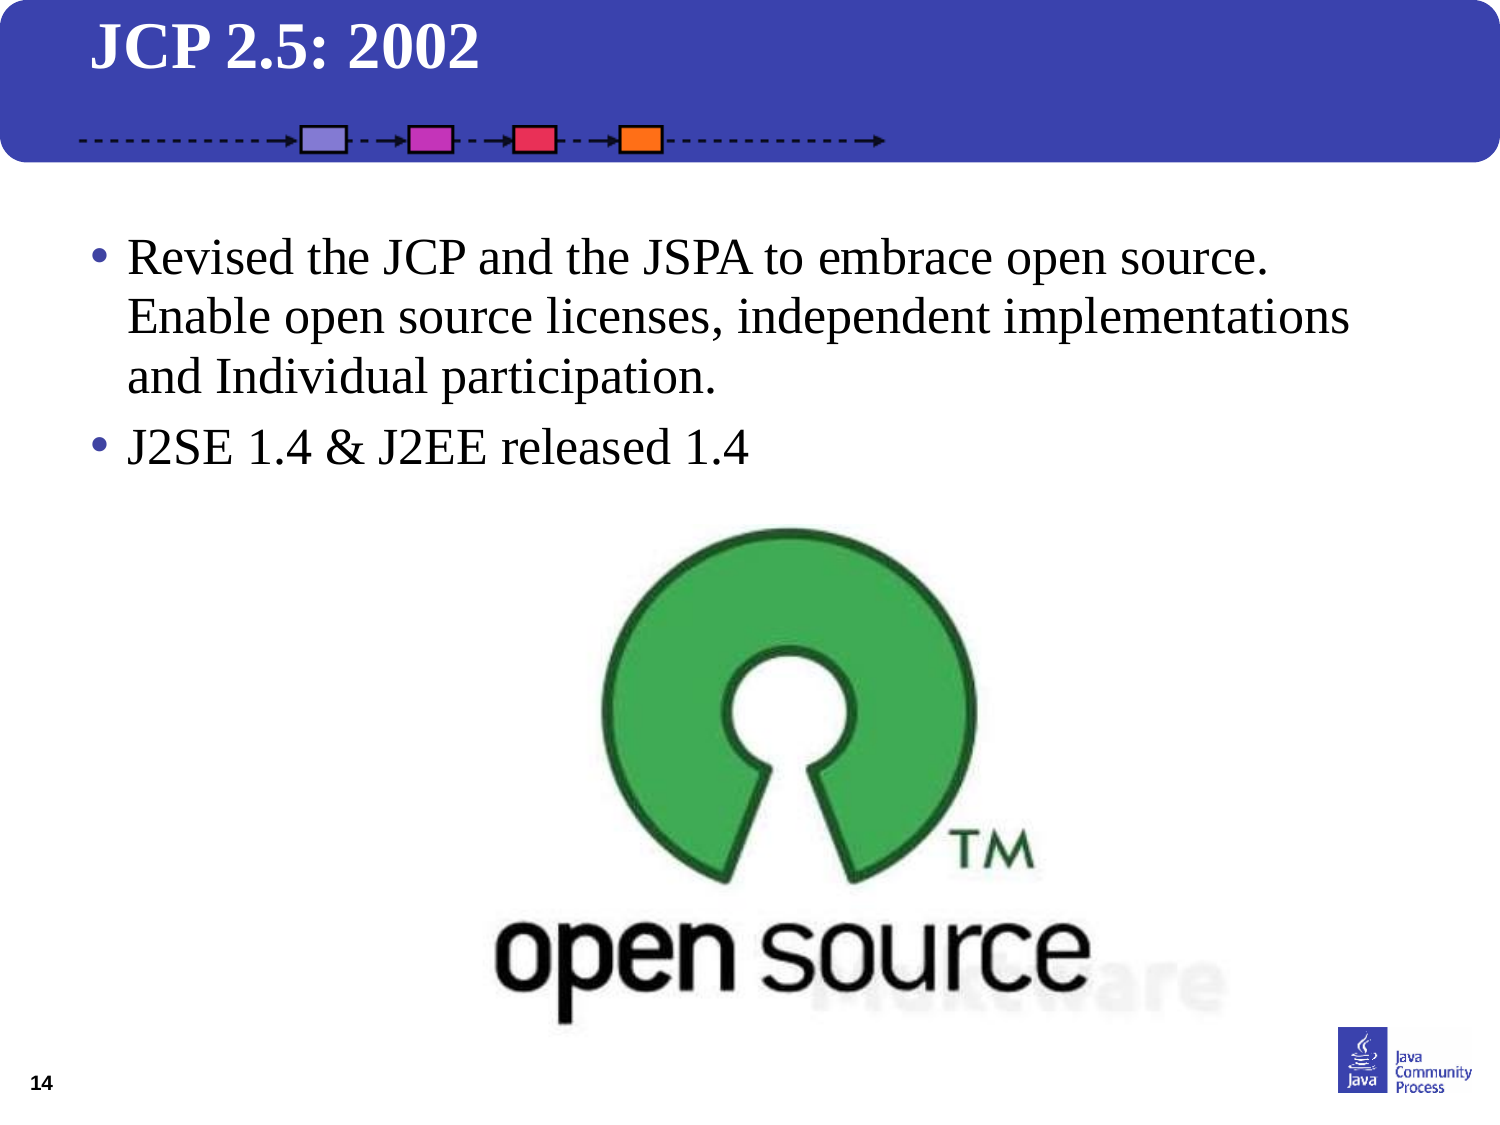

# JCP 2.5: 2002
Revised the JCP and the JSPA to embrace open source. Enable open source licenses, independent implementations and Individual participation.
J2SE 1.4 & J2EE released 1.4